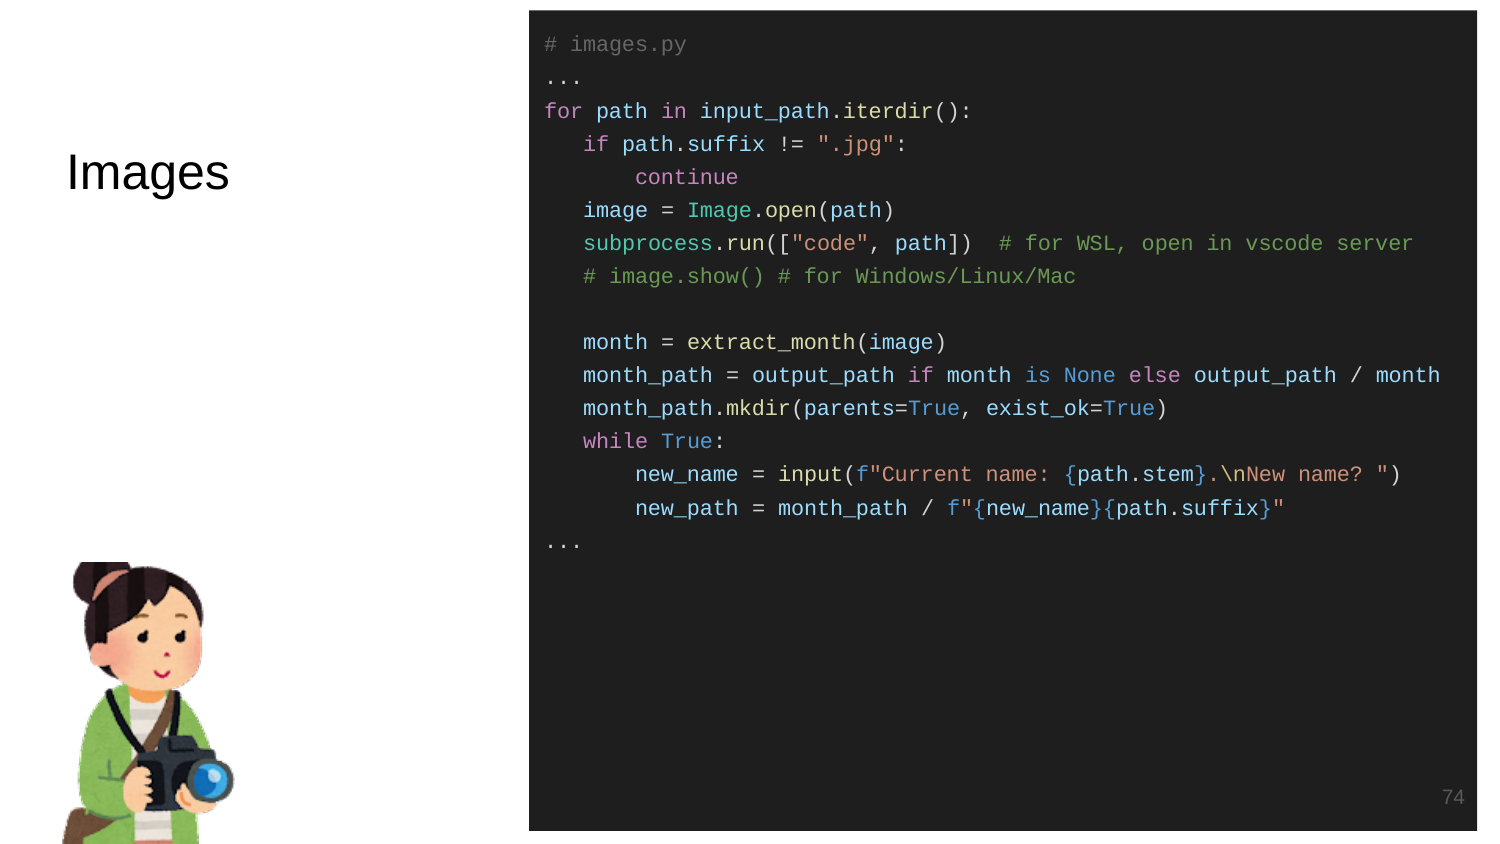

# images.py
...
for path in input_path.iterdir():
 if path.suffix != ".jpg":
 continue
 image = Image.open(path)
 subprocess.run(["code", path]) # for WSL, open in vscode server
 # image.show() # for Windows/Linux/Mac
 month = extract_month(image)
 month_path = output_path if month is None else output_path / month
 month_path.mkdir(parents=True, exist_ok=True)
 while True:
 new_name = input(f"Current name: {path.stem}.\nNew name? ")
 new_path = month_path / f"{new_name}{path.suffix}"
...
# Images